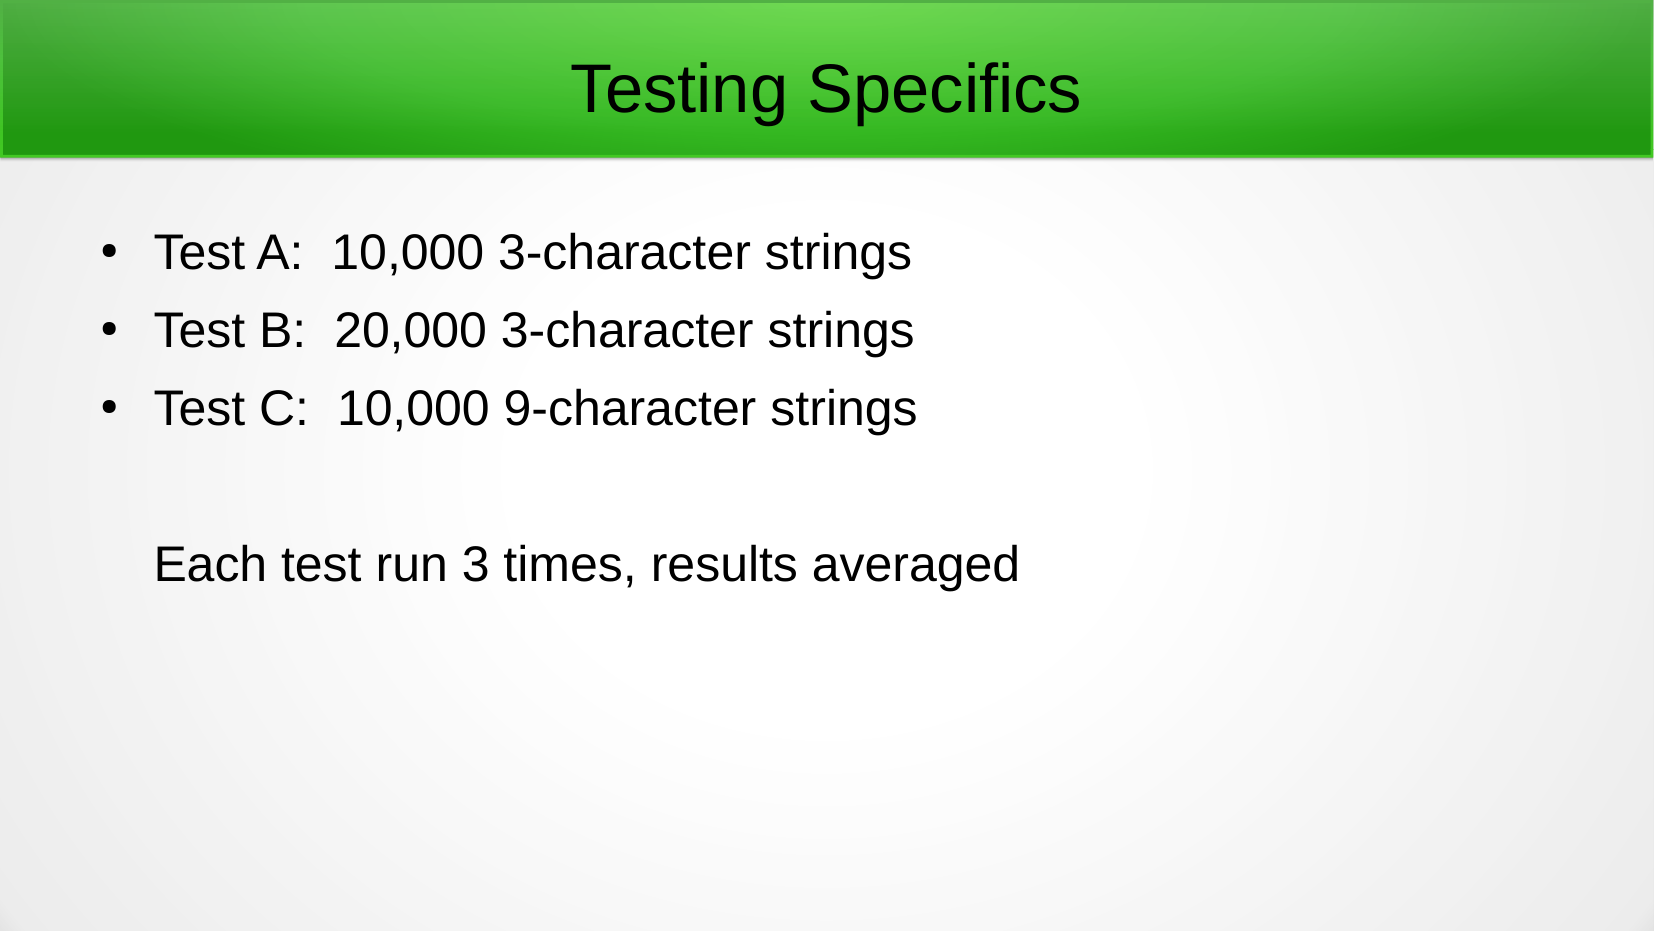

# Testing Specifics
Test A: 10,000 3-character strings
Test B: 20,000 3-character strings
Test C: 10,000 9-character strings
Each test run 3 times, results averaged